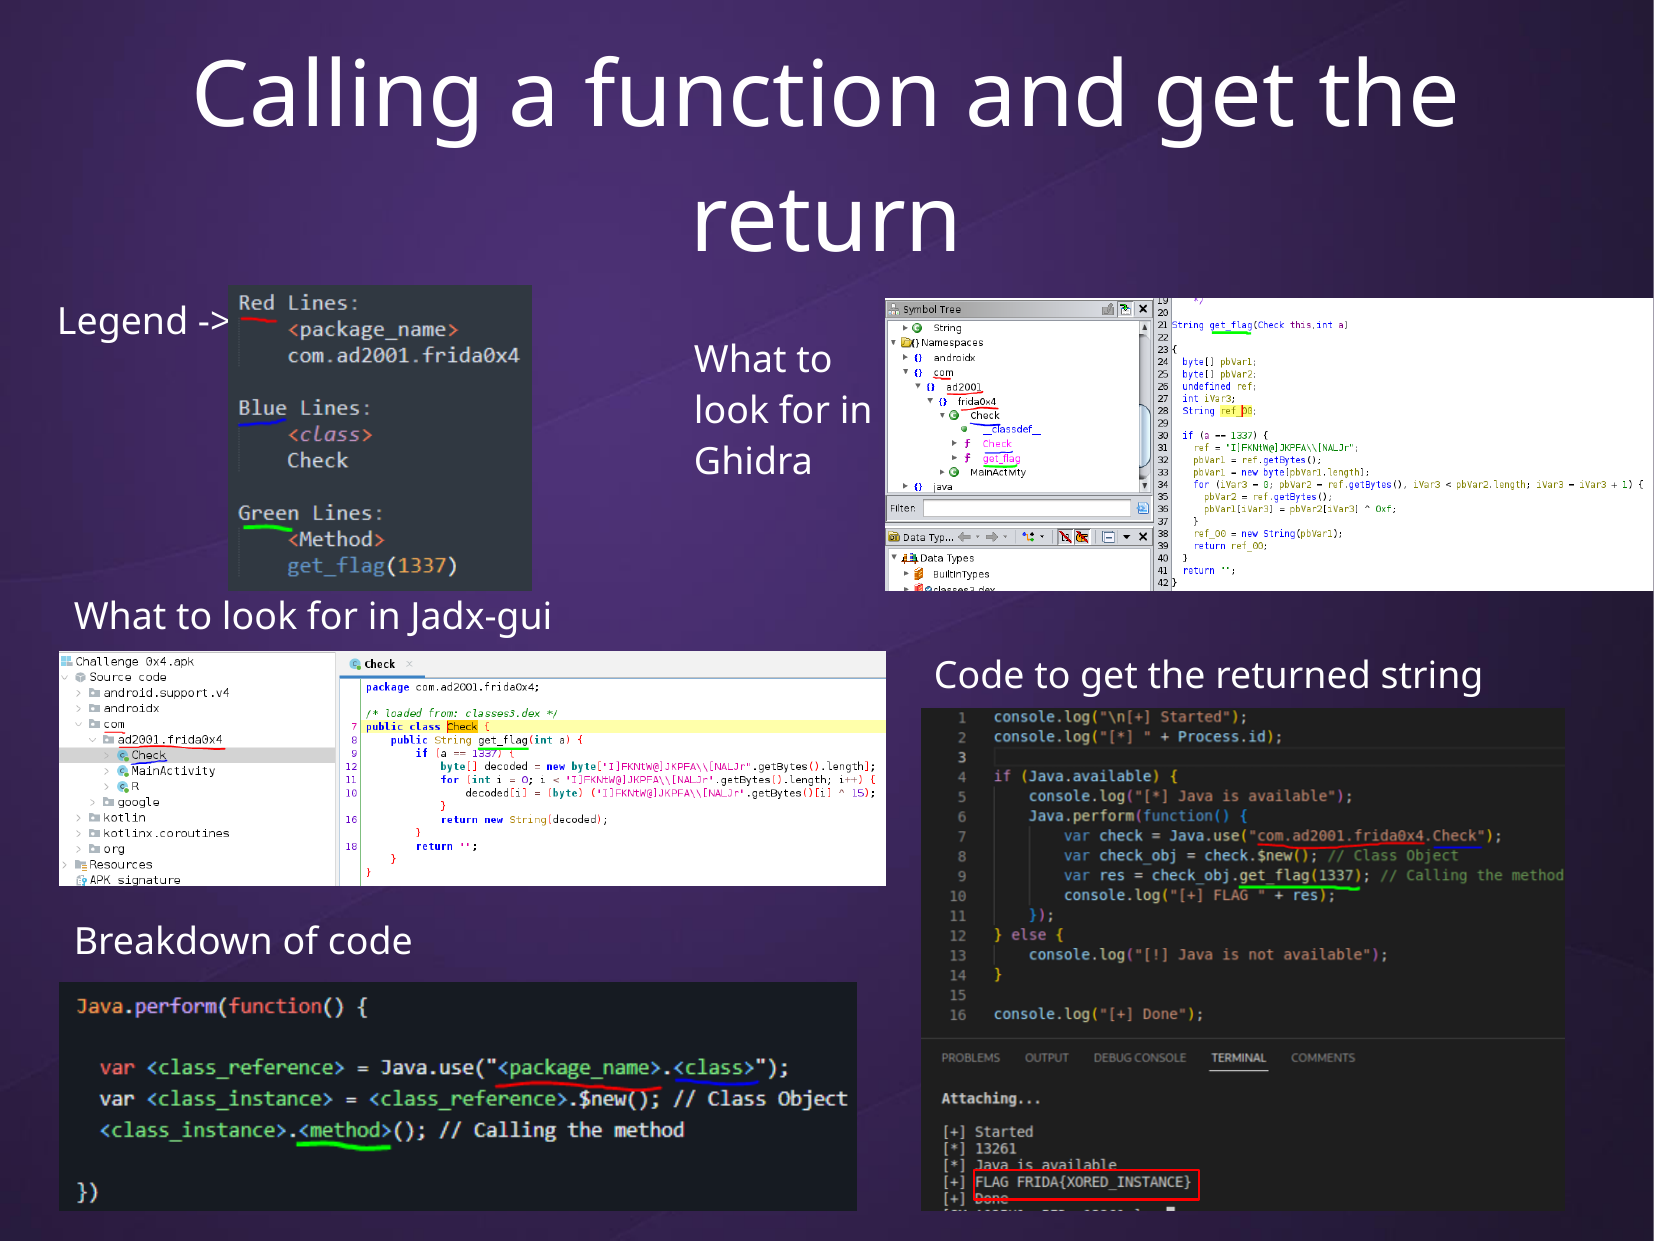

# Calling a function and get the return
Legend ->
What to look for in Ghidra
What to look for in Jadx-gui
Code to get the returned string
Breakdown of code